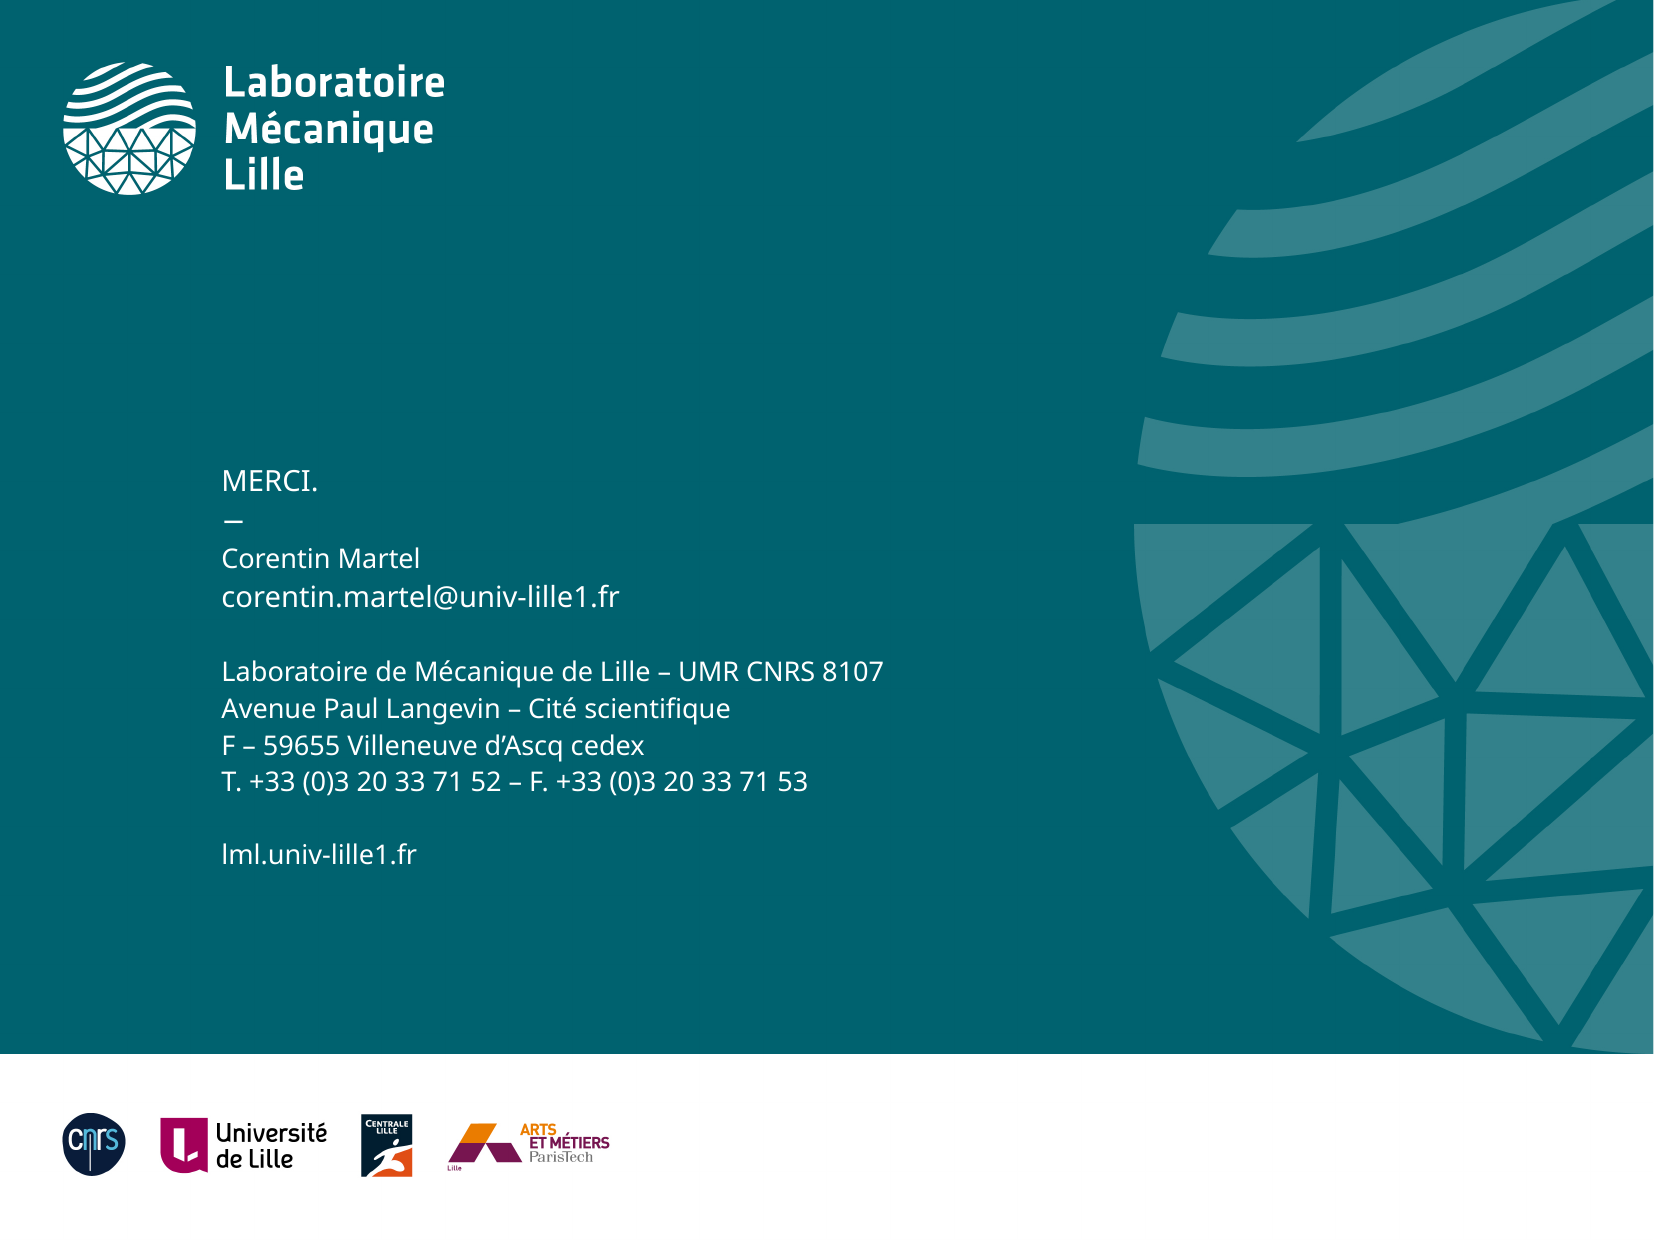

MERCI.
−
Corentin Martel
corentin.martel@univ-lille1.fr
Laboratoire de Mécanique de Lille – UMR CNRS 8107
Avenue Paul Langevin – Cité scientifique
F – 59655 Villeneuve d’Ascq cedex
T. +33 (0)3 20 33 71 52 – F. +33 (0)3 20 33 71 53
lml.univ-lille1.fr
21